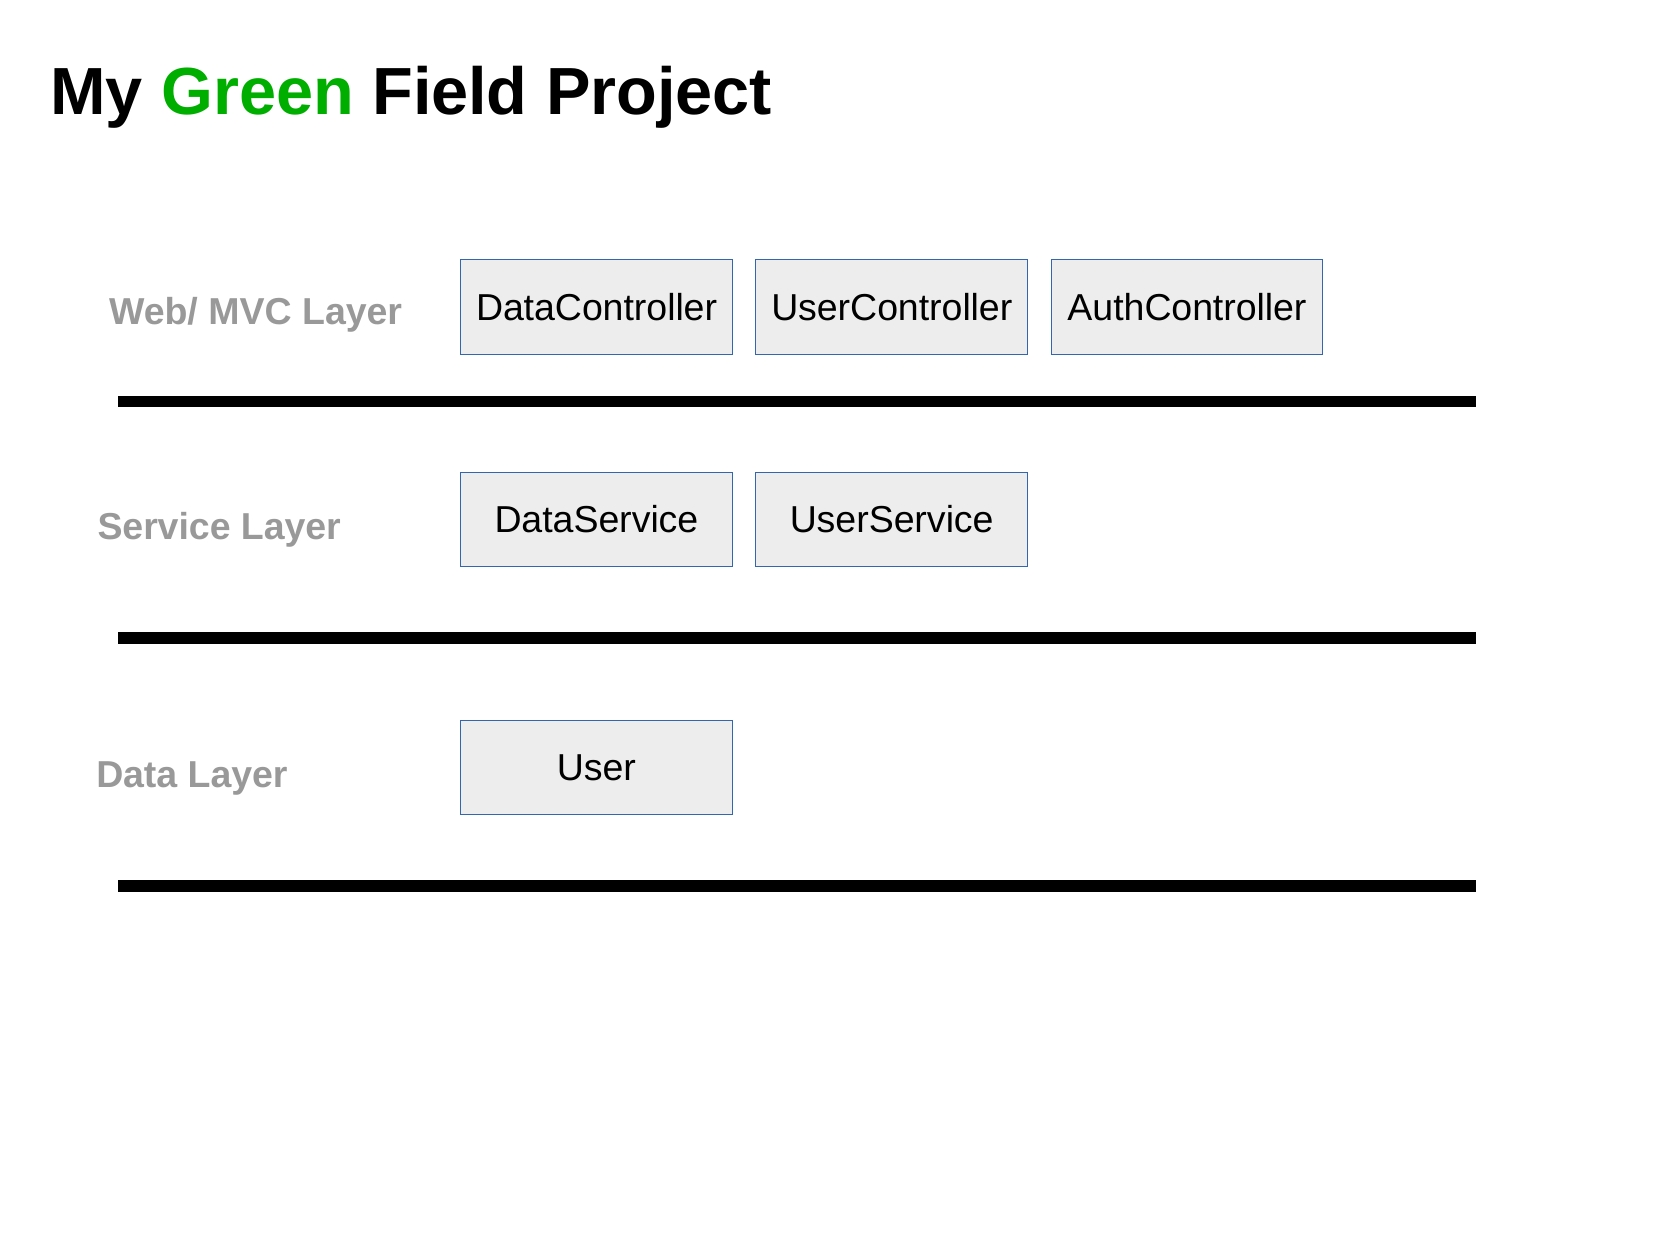

My Green Field Project
DataController
UserController
AuthController
Web/ MVC Layer
DataService
UserService
Service Layer
User
Data Layer